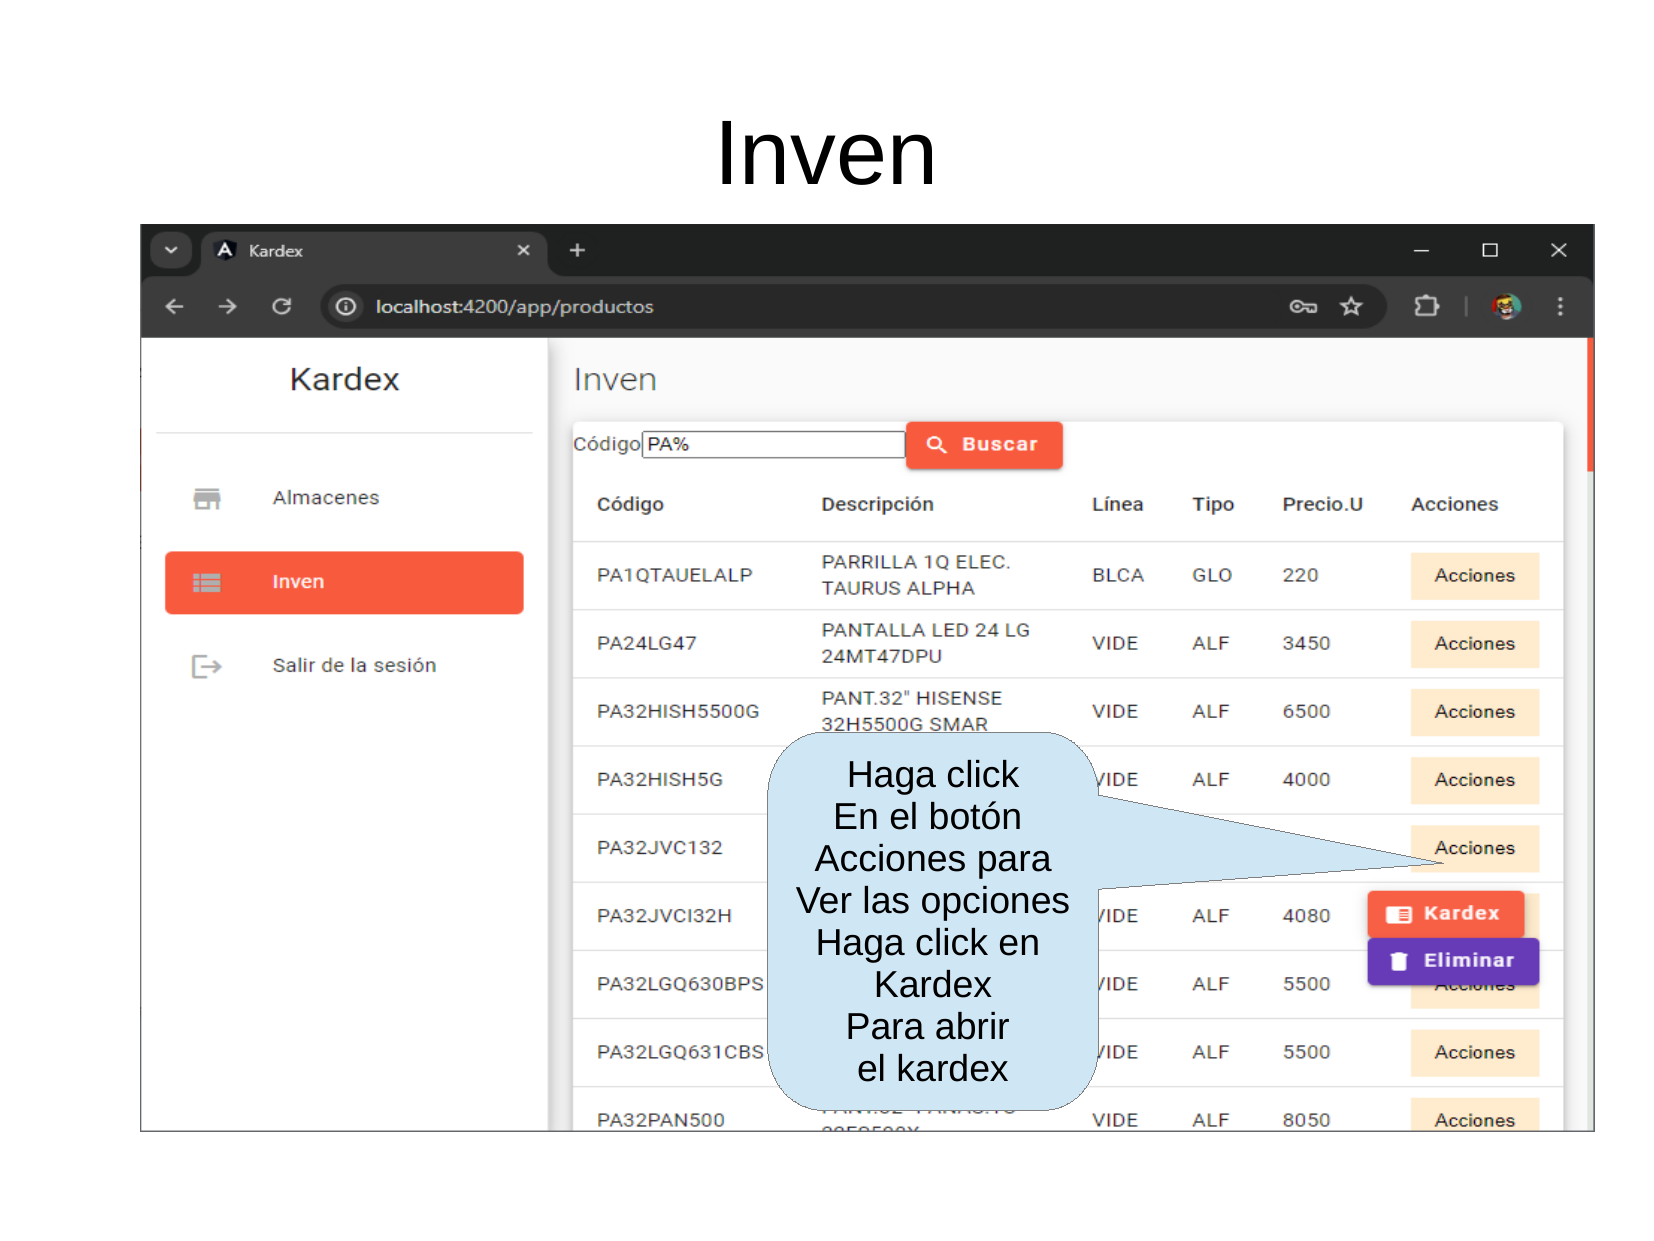

# Inven
Haga click
En el botón
Acciones para
Ver las opciones
Haga click en
Kardex
Para abrir
el kardex